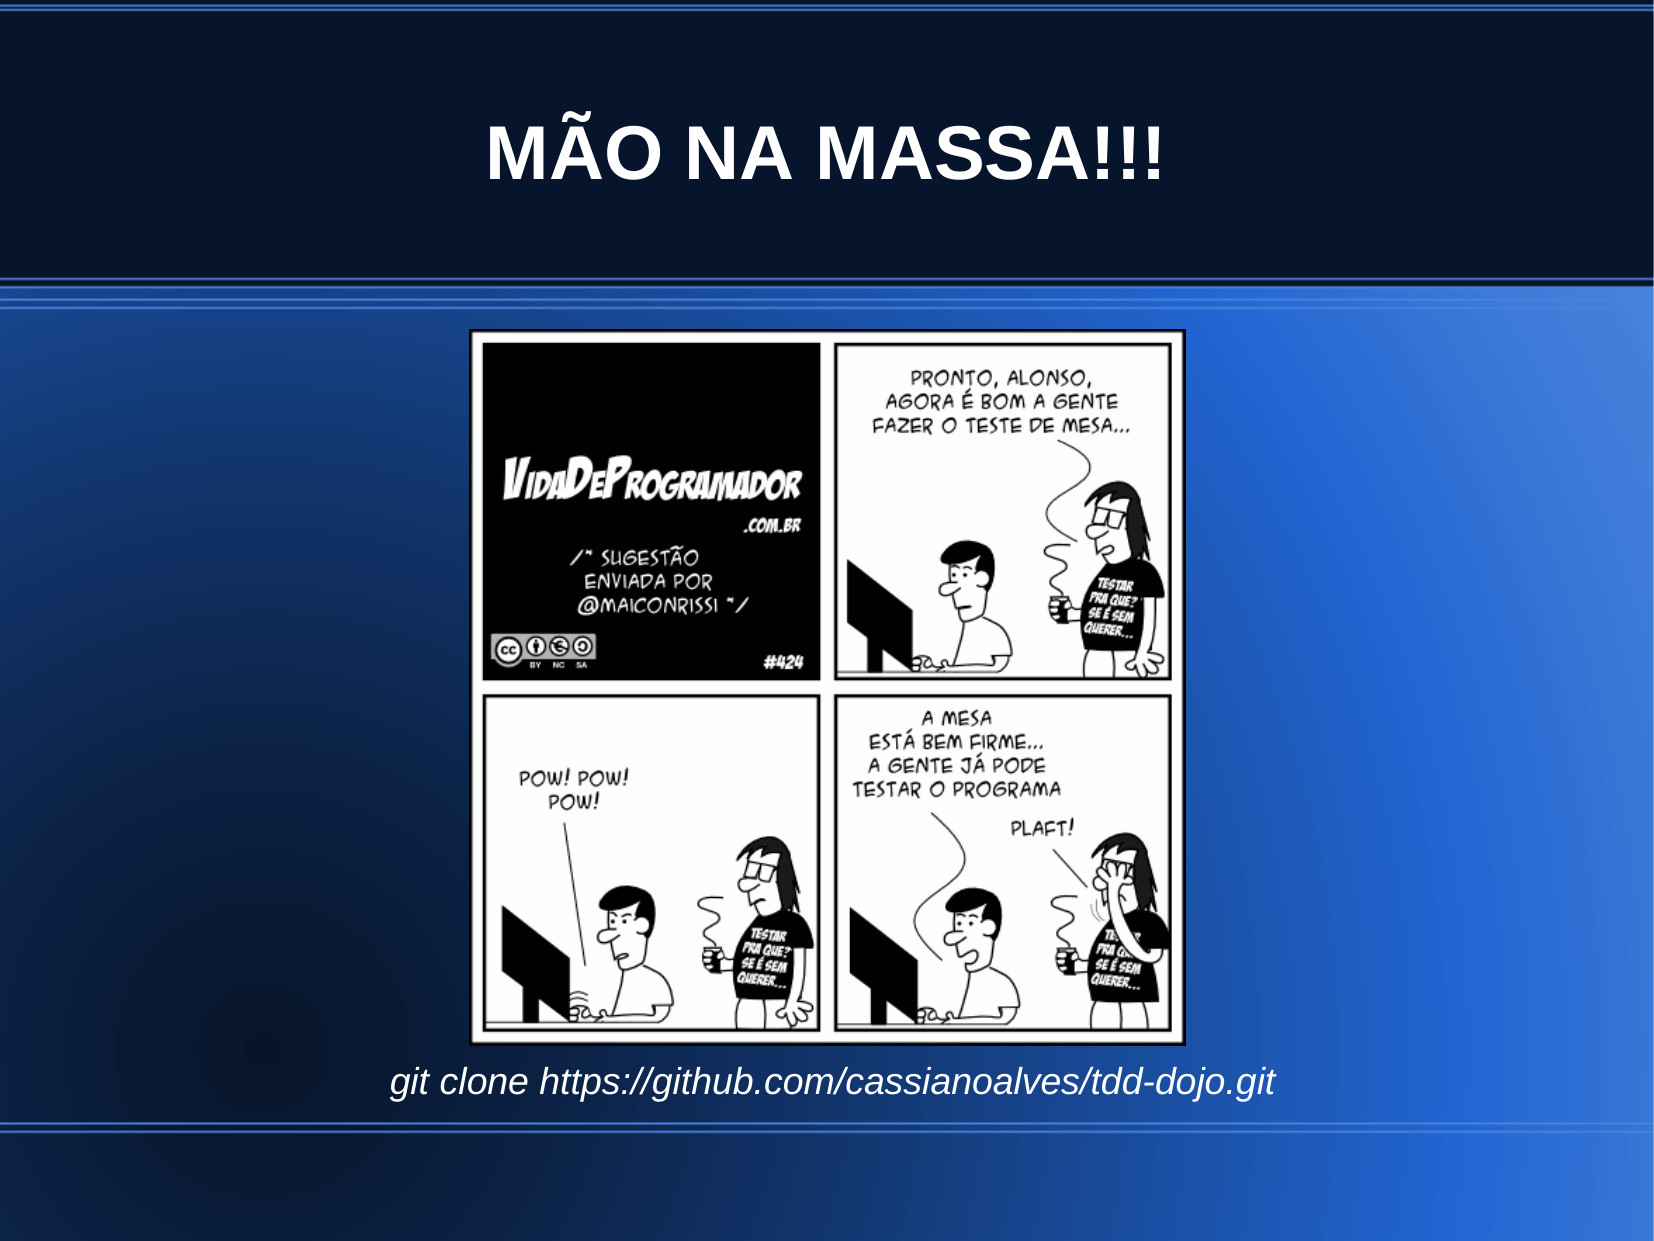

# MÃO NA MASSA!!!
git clone https://github.com/cassianoalves/tdd-dojo.git